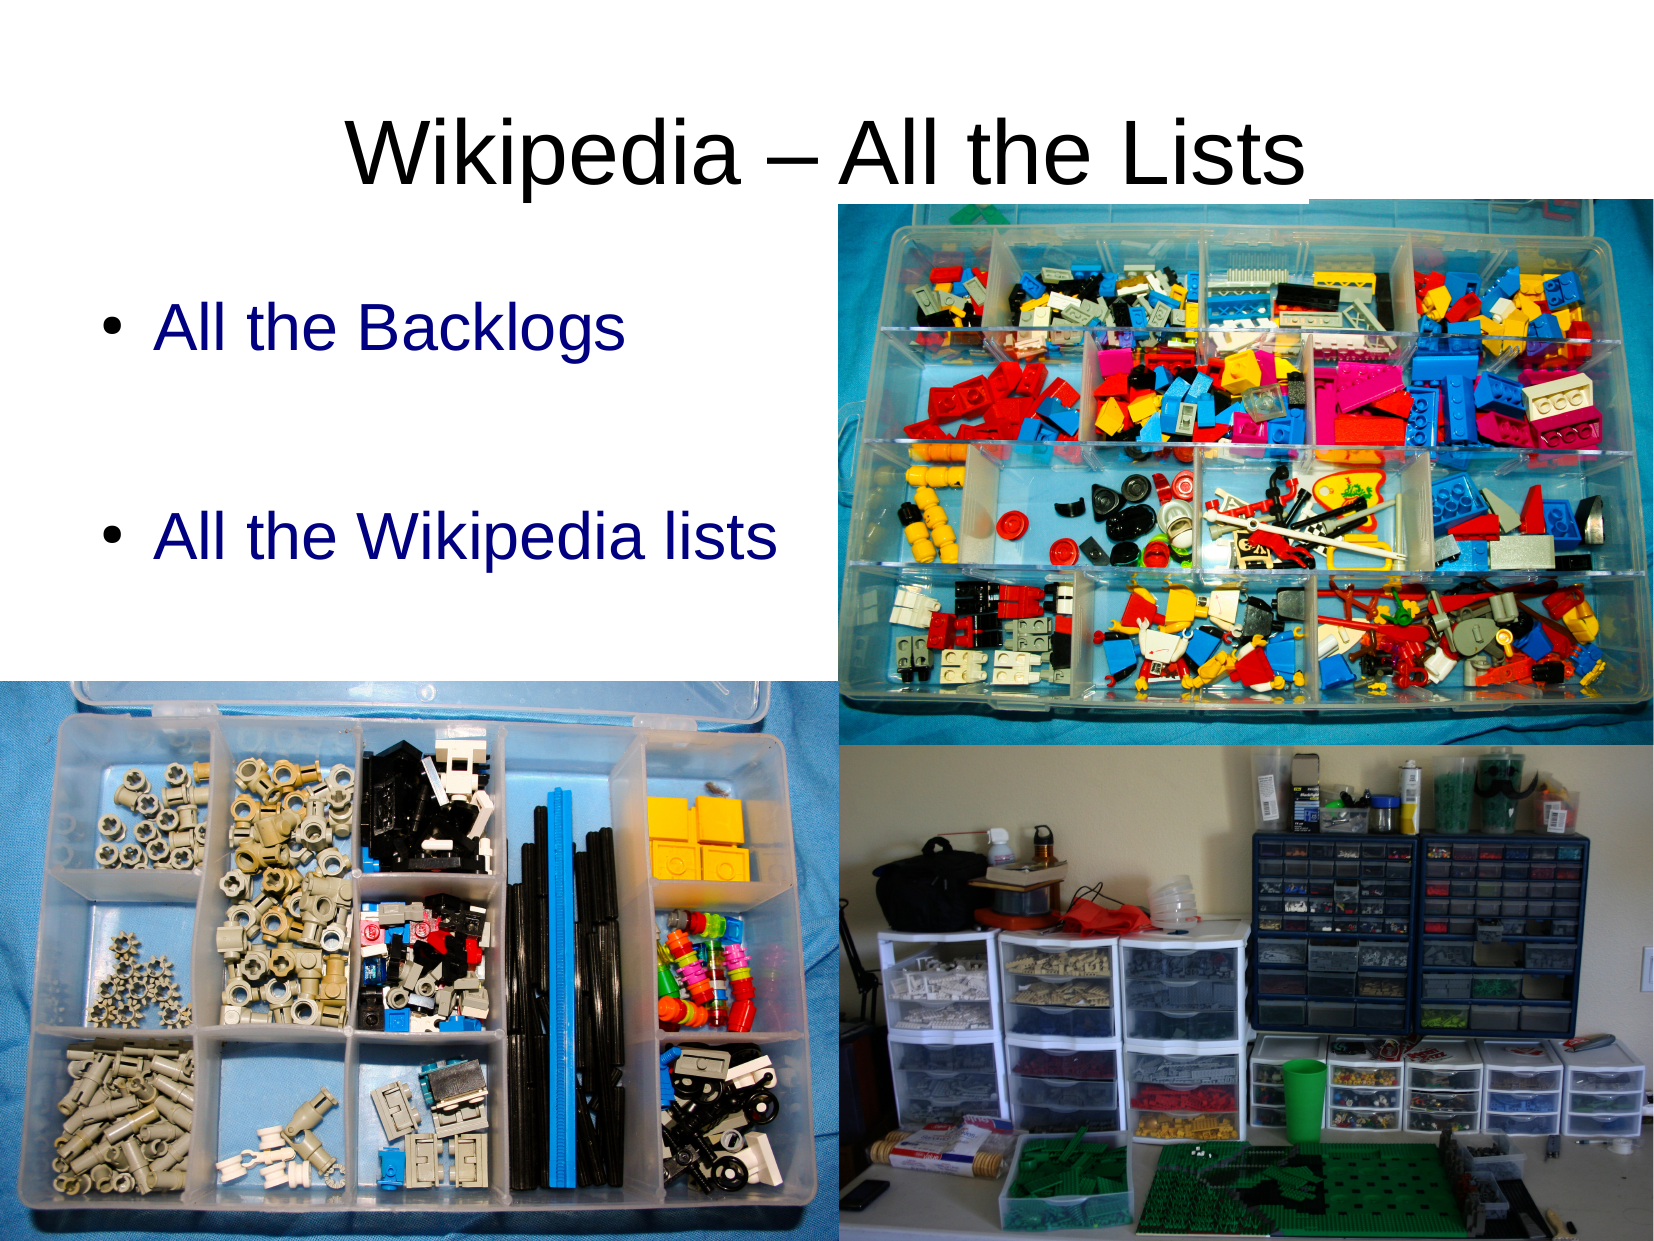

# Wikipedia – All the Lists
All the Backlogs
All the Wikipedia lists